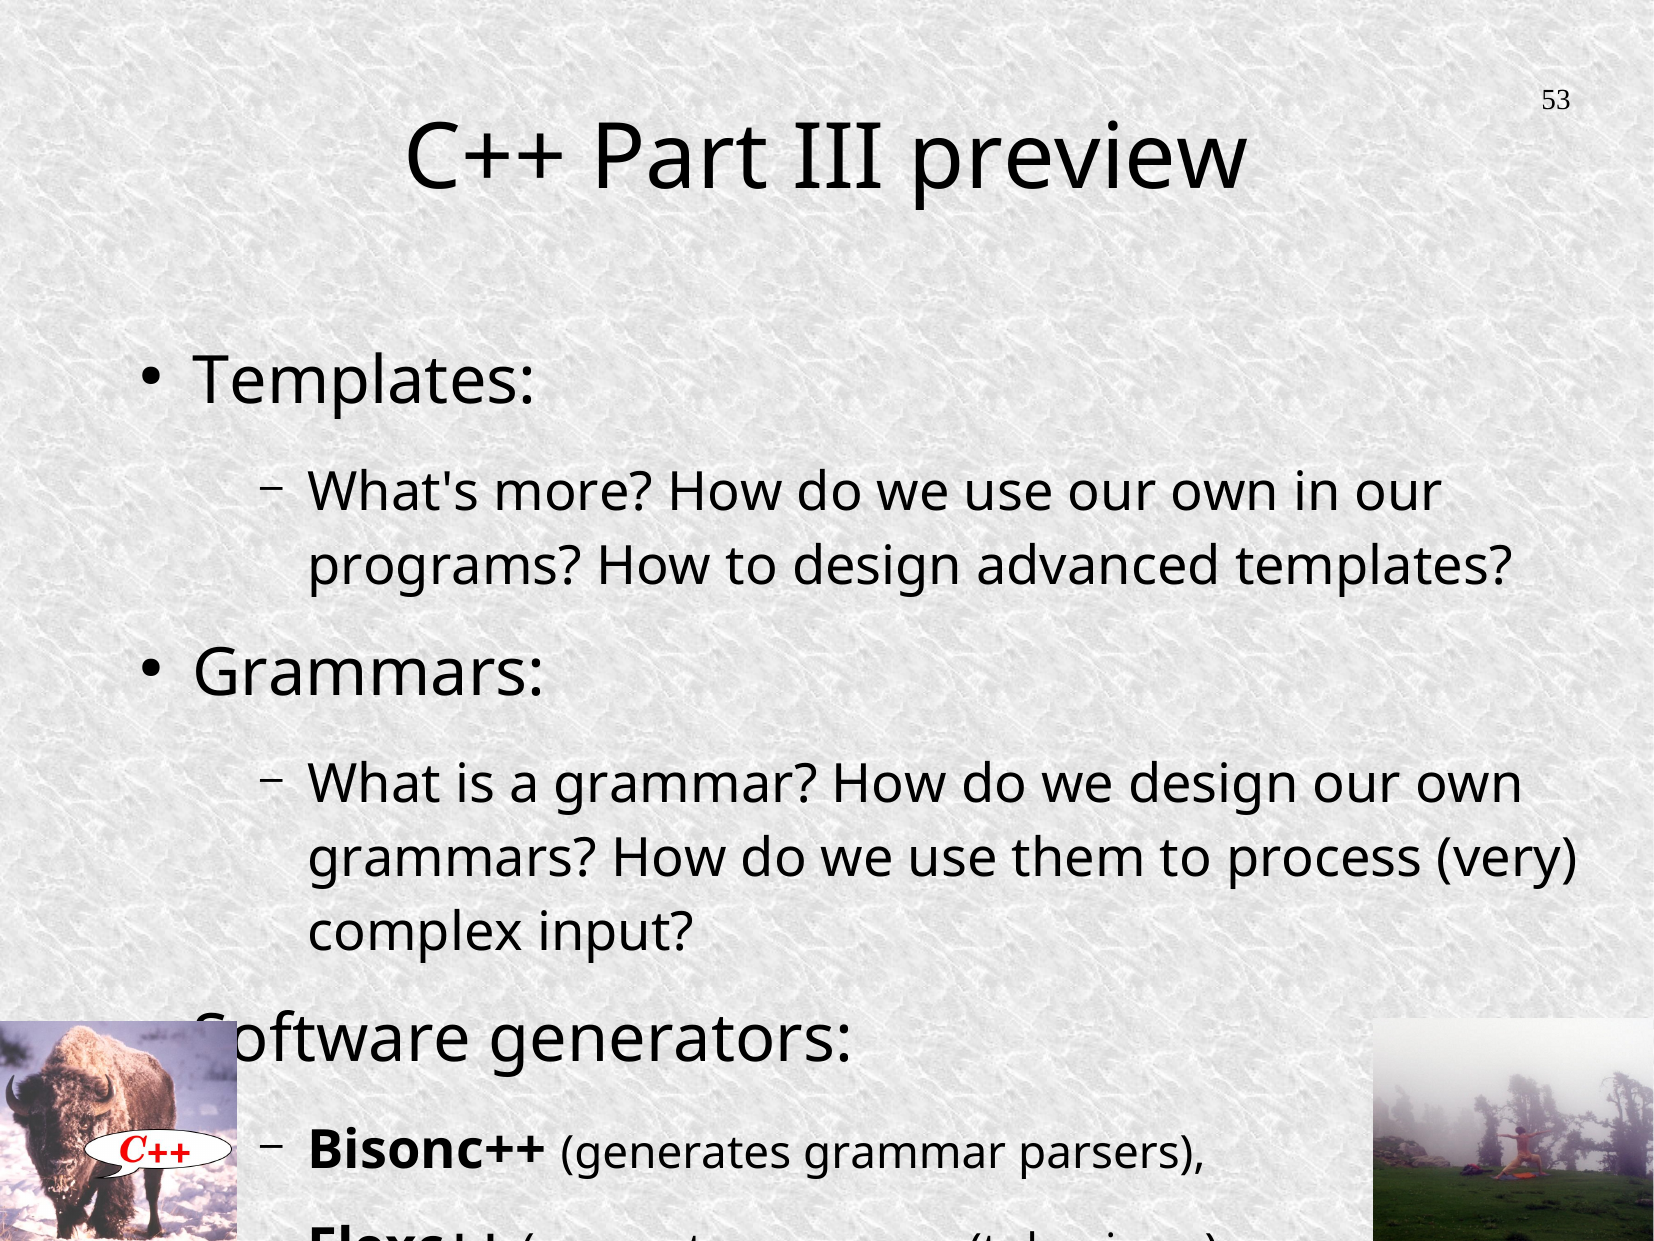

# C++ Part III preview
53
Templates:
What's more? How do we use our own in our programs? How to design advanced templates?
Grammars:
What is a grammar? How do we design our own grammars? How do we use them to process (very) complex input?
Software generators:
Bisonc++ (generates grammar parsers),
Flexc++ (generates scanners (tokenizers).